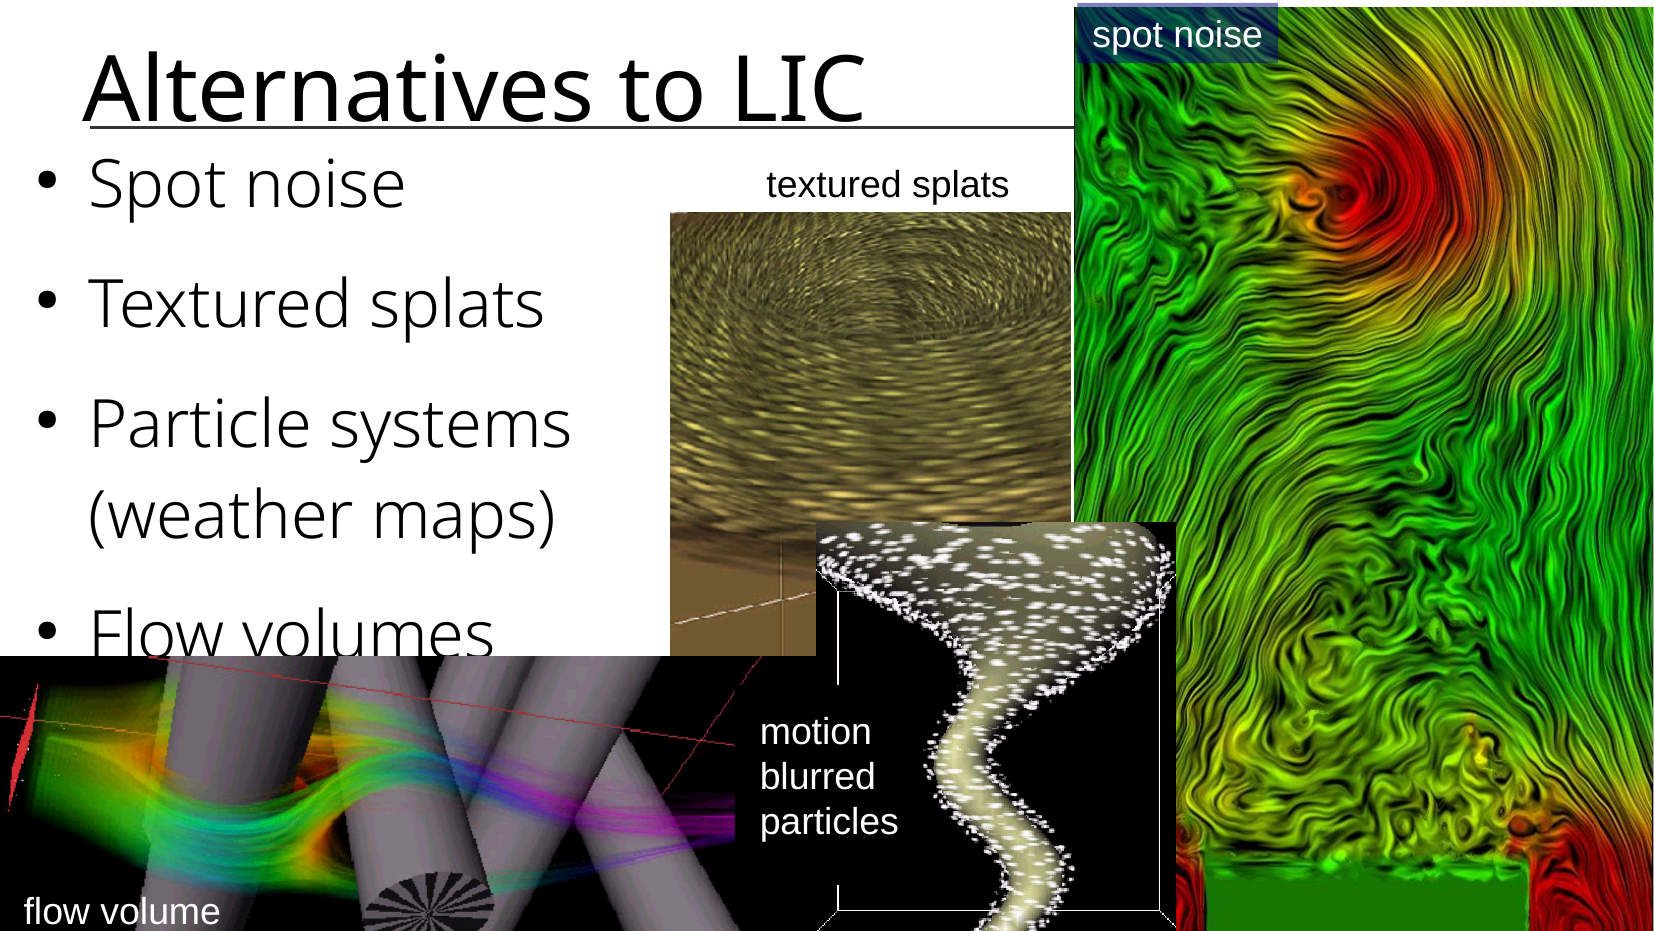

spot noise
# Alternatives to LIC
Spot noise
Textured splats
Particle systems (weather maps)
Flow volumes
textured splats
motion
blurred
particles
flow volume